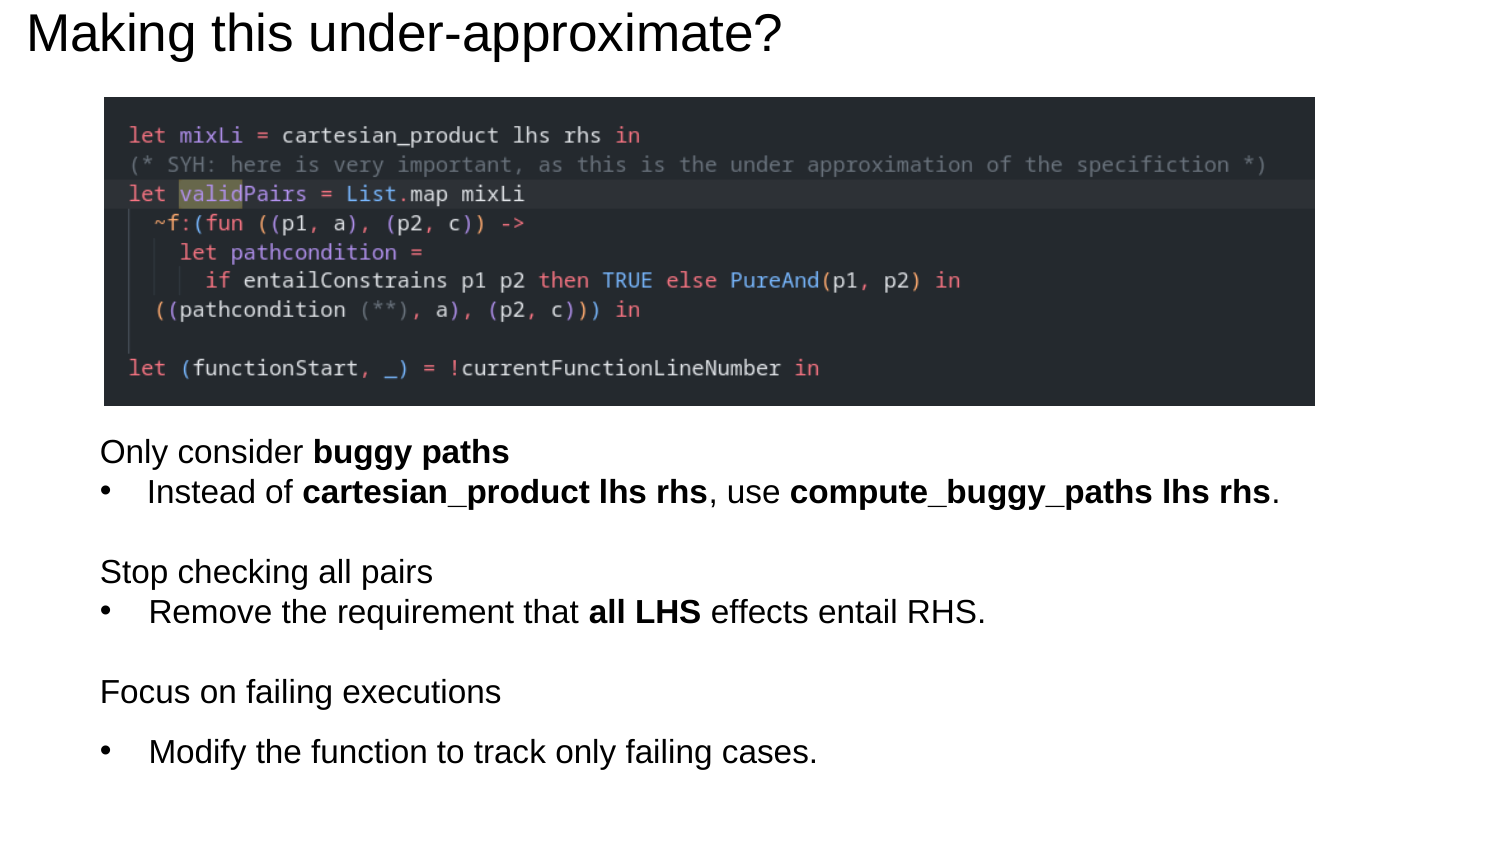

# Making this under-approximate?
Only consider buggy paths
Instead of cartesian_product lhs rhs, use compute_buggy_paths lhs rhs.
Stop checking all pairs
    Remove the requirement that all LHS effects entail RHS.
Focus on failing executions
    Modify the function to track only failing cases.